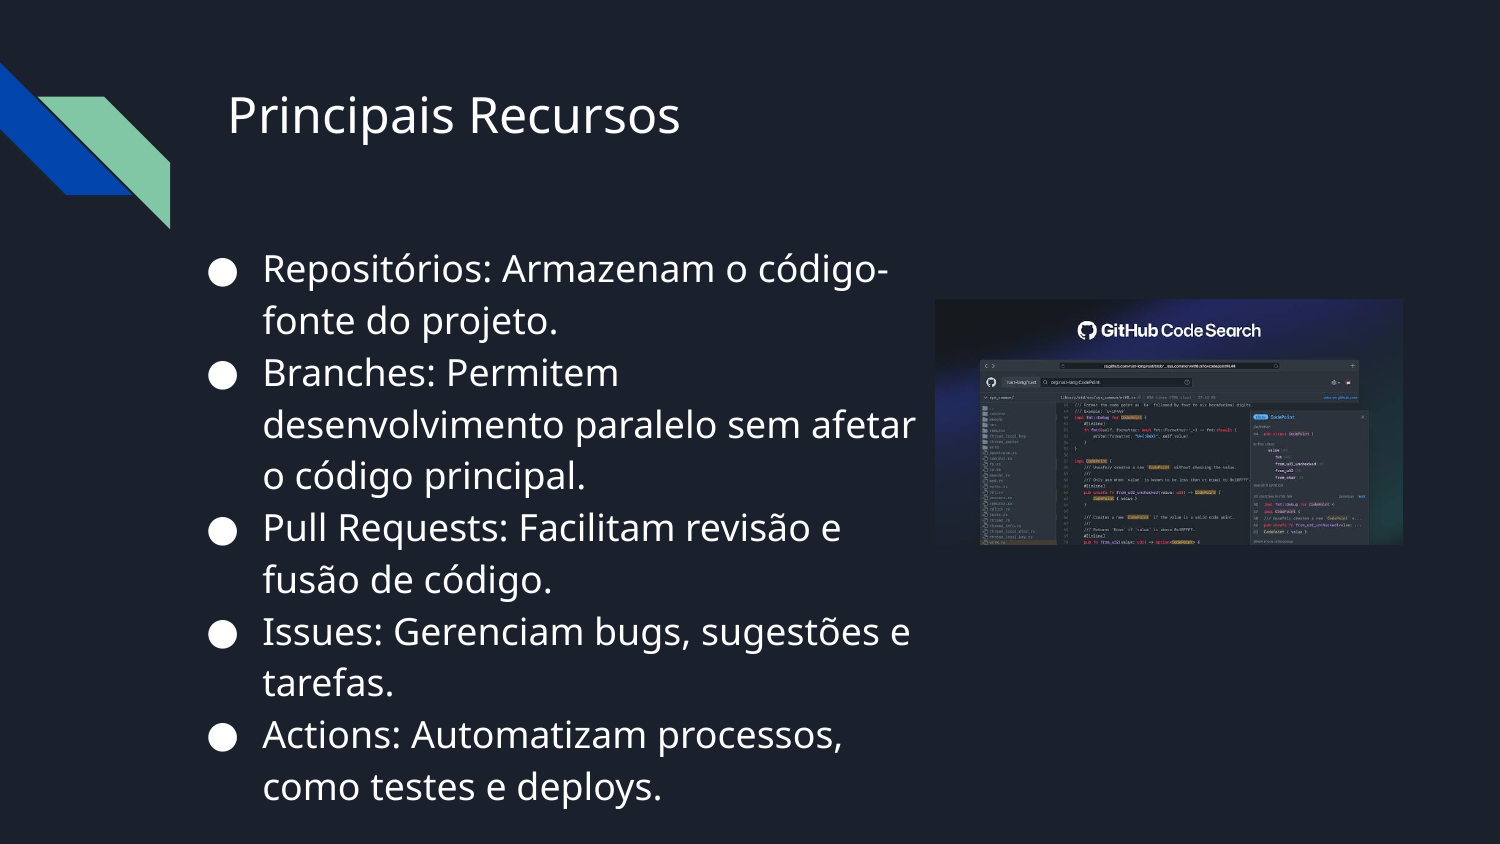

# Principais Recursos
Repositórios: Armazenam o código-fonte do projeto.
Branches: Permitem desenvolvimento paralelo sem afetar o código principal.
Pull Requests: Facilitam revisão e fusão de código.
Issues: Gerenciam bugs, sugestões e tarefas.
Actions: Automatizam processos, como testes e deploys.